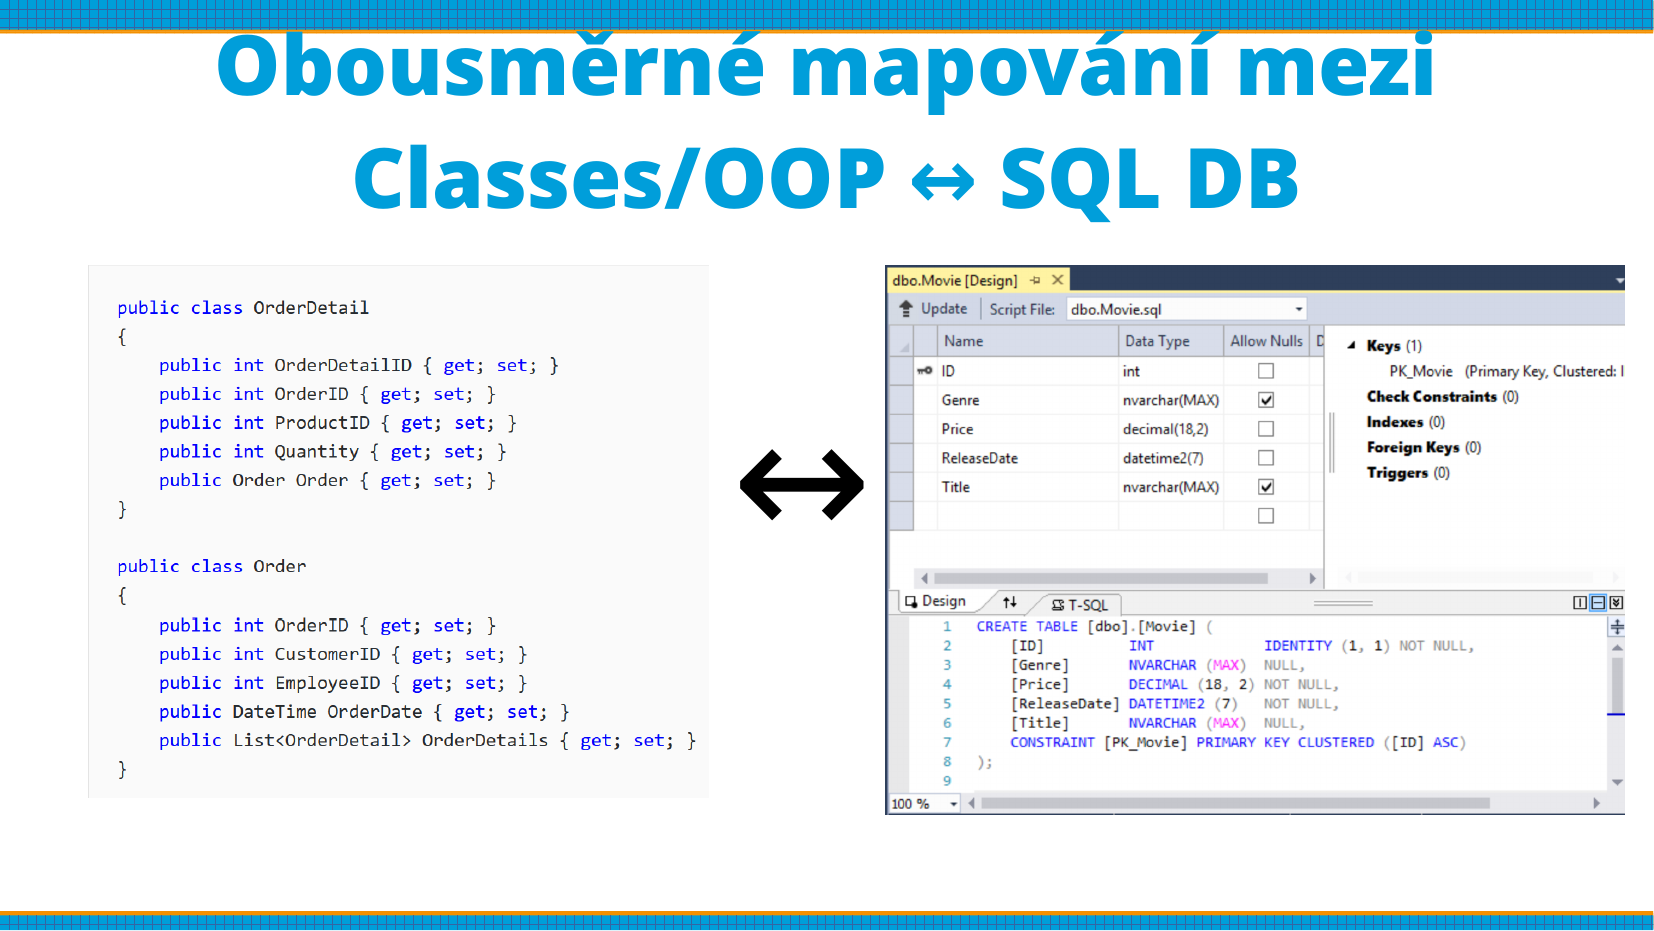

# Obousměrné mapování mezi
Classes/OOP ↔ SQL DB
↔